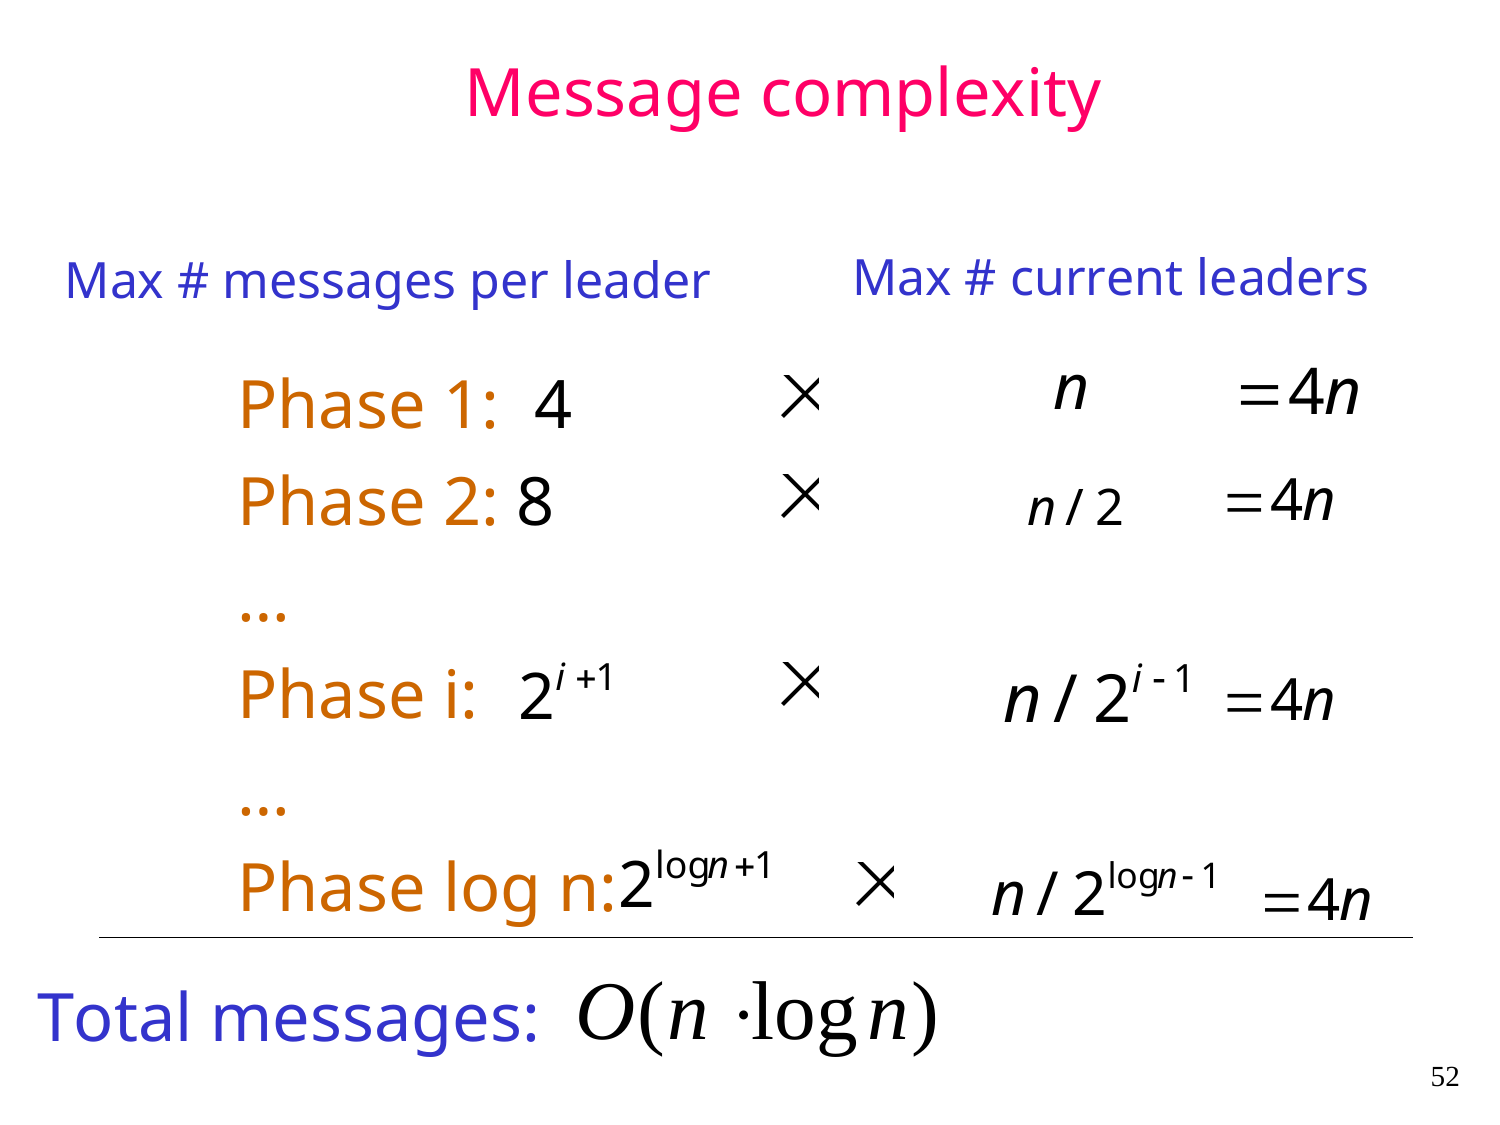

Message complexity
Max # current leaders
Max # messages per leader
Phase 1: 4
Phase 2: 8
…
Phase i:
…
Phase log n:
Total messages: